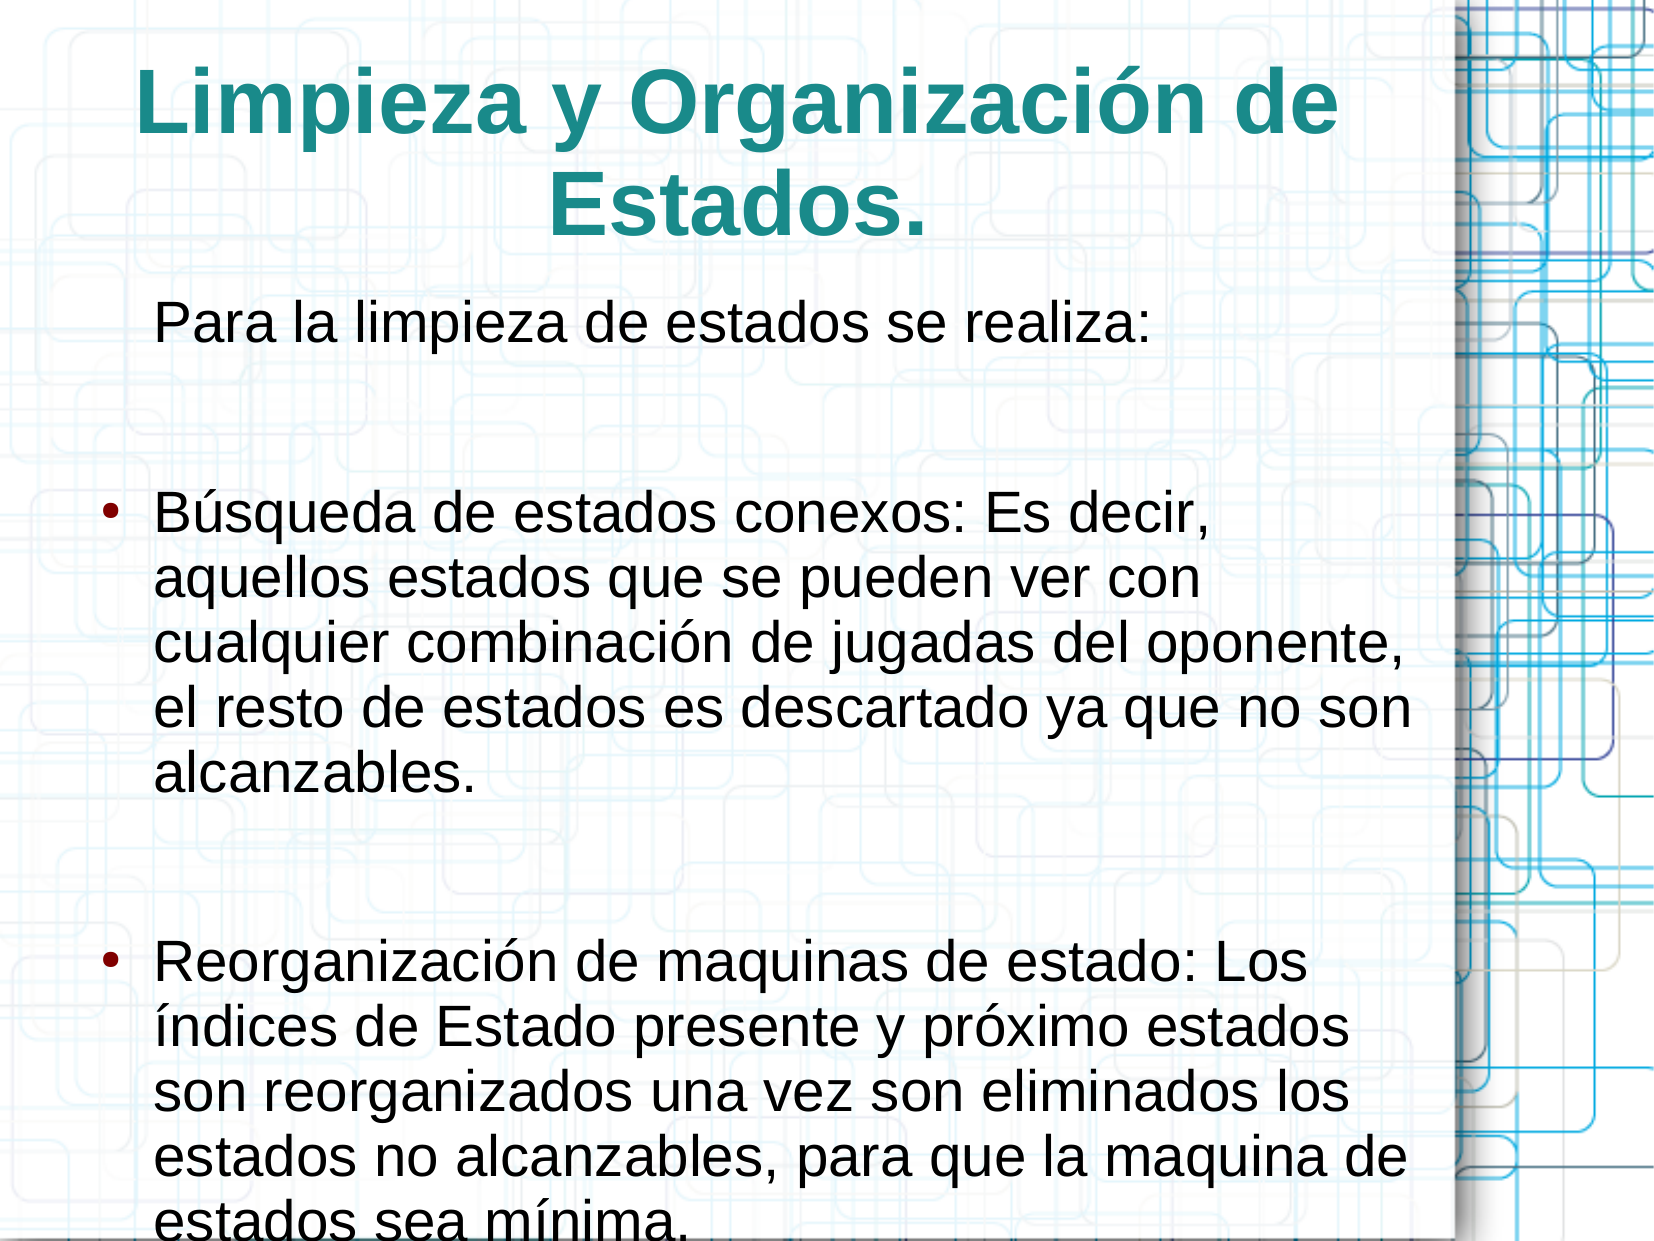

# Limpieza y Organización de Estados.
Para la limpieza de estados se realiza:
Búsqueda de estados conexos: Es decir, aquellos estados que se pueden ver con cualquier combinación de jugadas del oponente, el resto de estados es descartado ya que no son alcanzables.
Reorganización de maquinas de estado: Los índices de Estado presente y próximo estados son reorganizados una vez son eliminados los estados no alcanzables, para que la maquina de estados sea mínima.